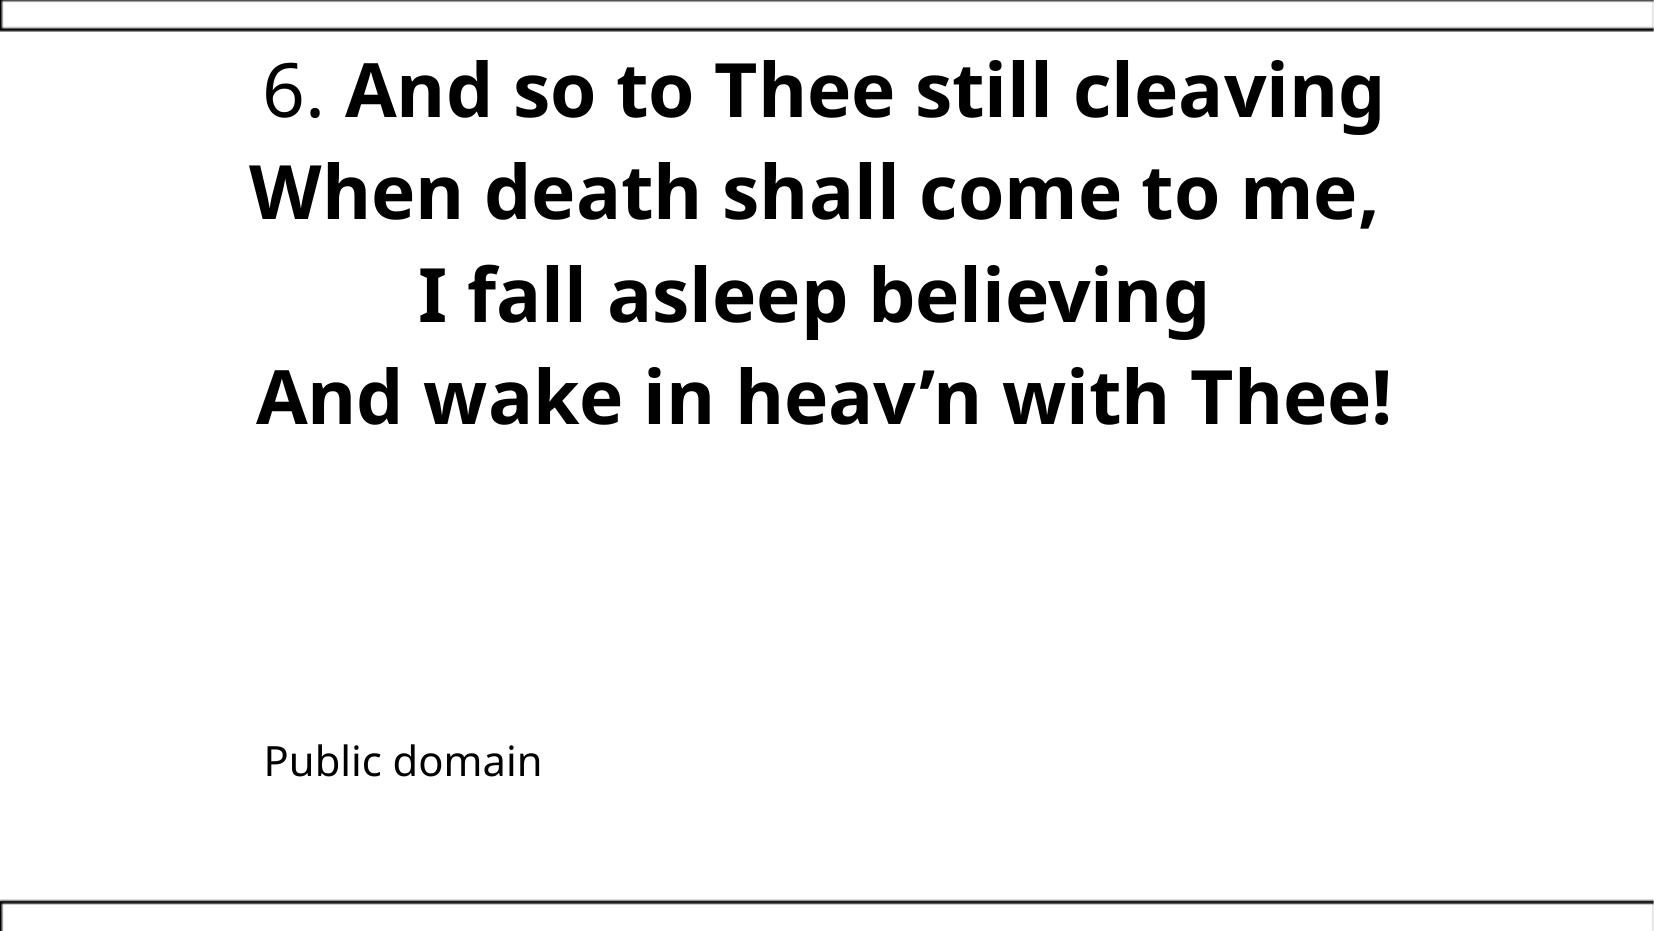

6. And so to Thee still cleaving
When death shall come to me,
I fall asleep believing
And wake in heav’n with Thee!
 Public domain